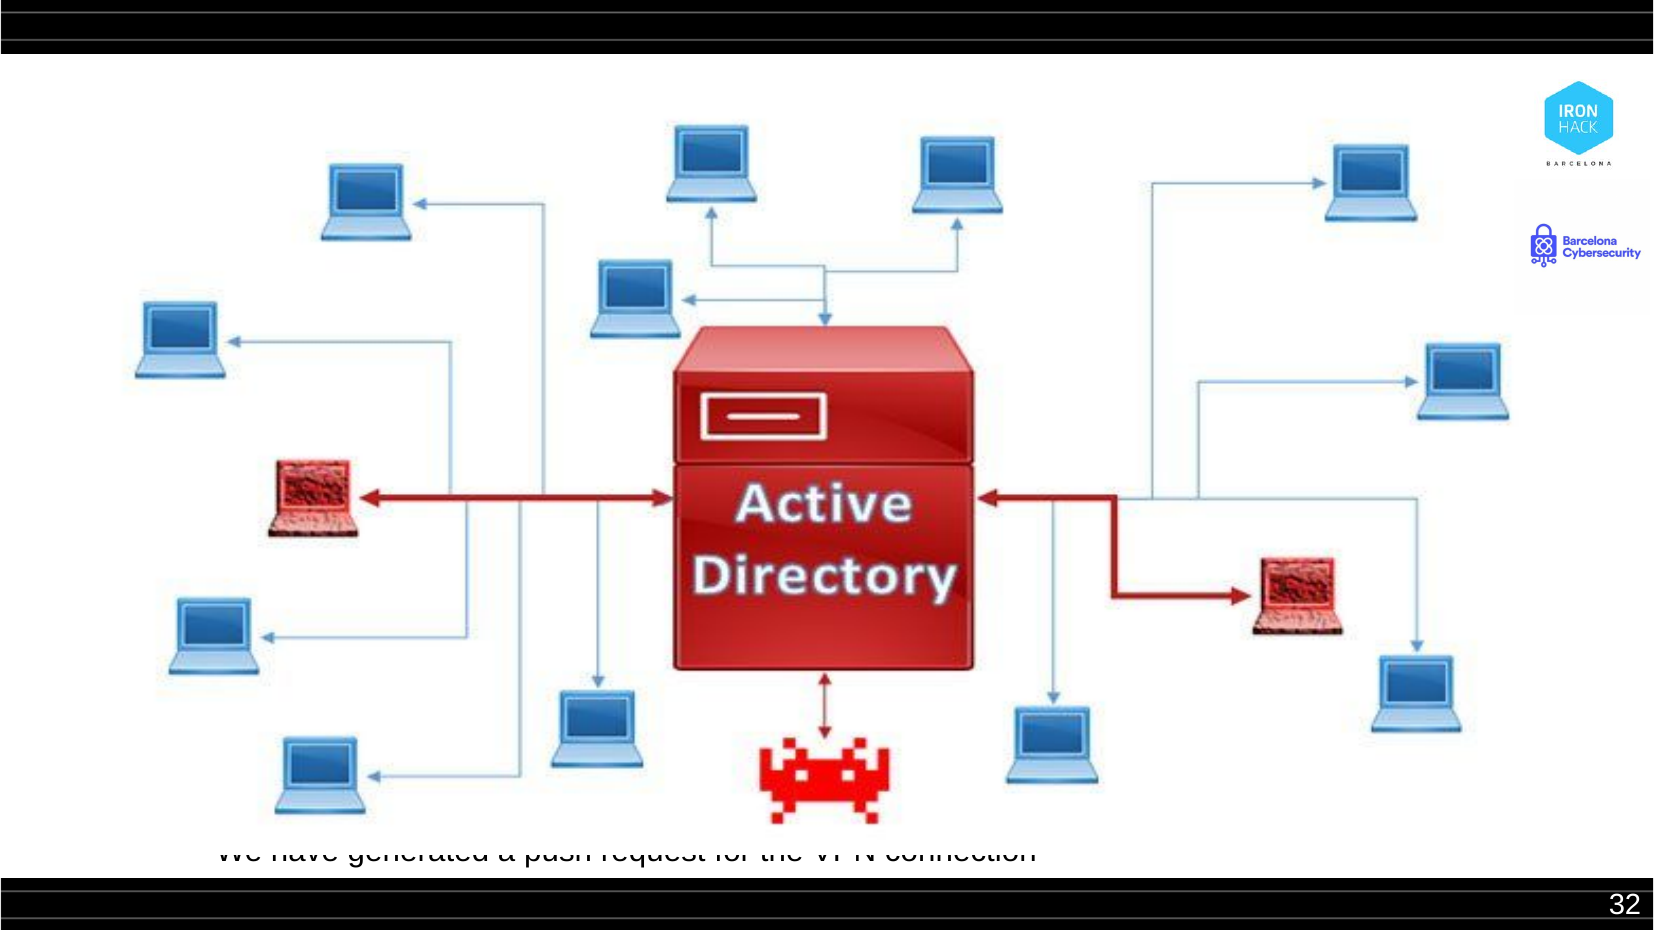

Humans fooled
Some credentials captured but no unprotected endpoints
OSINT the victims
Check the phishing results
Hypothesis of an MFA-protected service that the user might be using
Reproduce conditions that do not make the user suspicious
Generate the MFA request and hope...
Real case, approx 20 credentials available.
One of the victims appeared to live in a different city than where the offices are located
The IP used to enter credentials into the phishing portal confirmed the above.
We have created an exit point on a system geolocated in the same city
We have generated a push request for the VPN connection